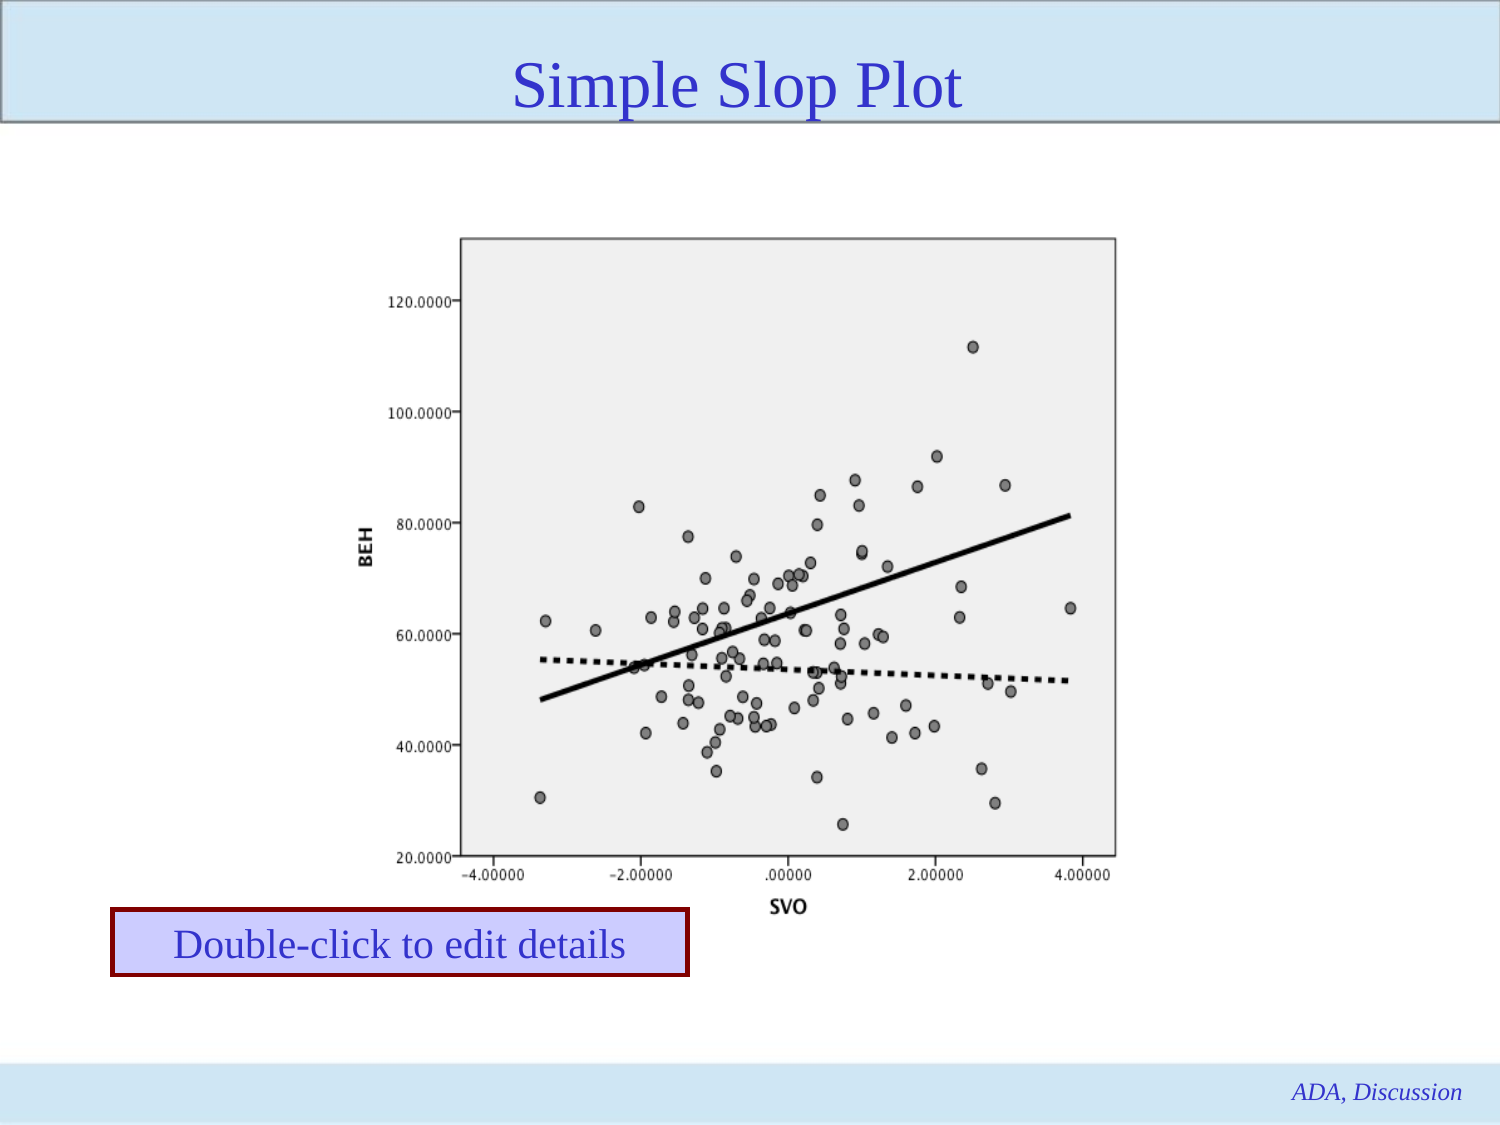

# Simple Slop Plot
Double-click to edit details
ADA, Discussion